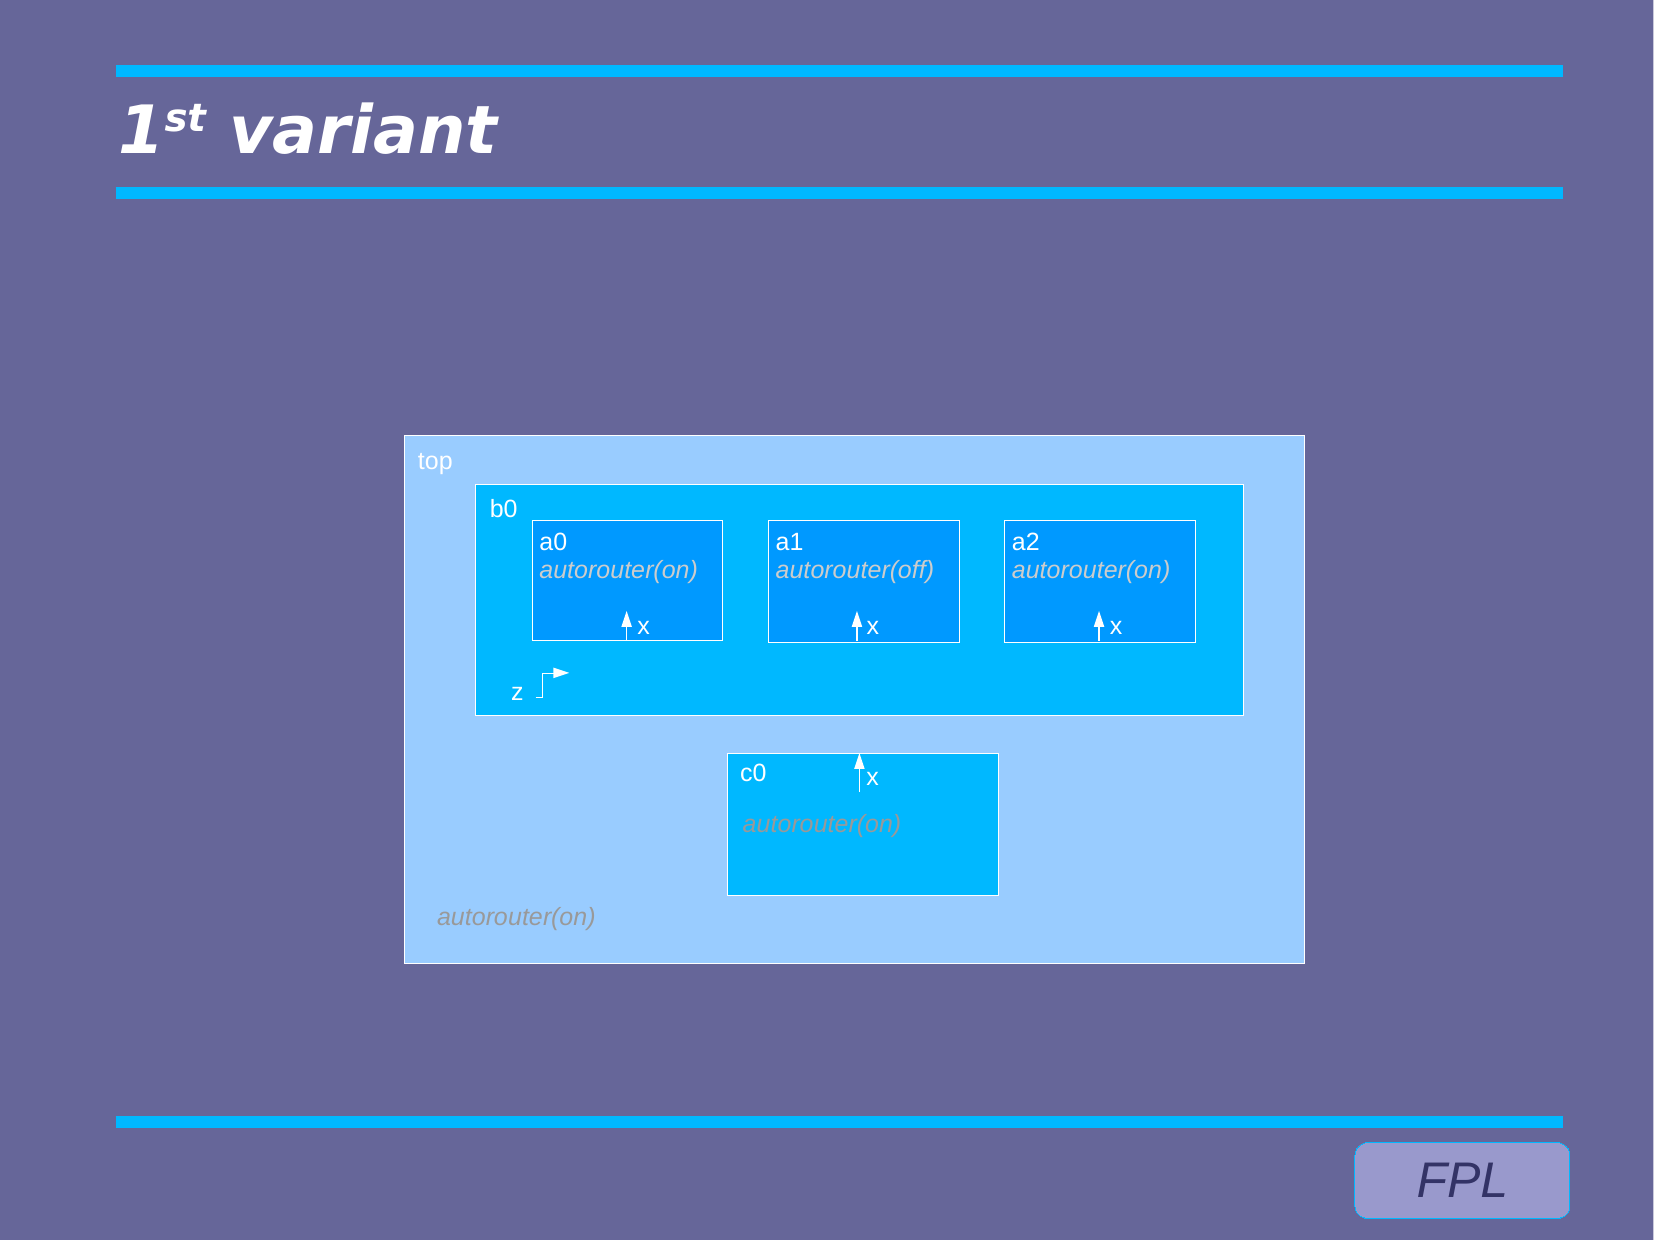

# 1st variant
top
b0
a0
autorouter(on)
 x
a1
autorouter(off)
 x
a2
autorouter(on)
 x
z
c0
c0
autorouter(on)
x
x
autorouter(on)